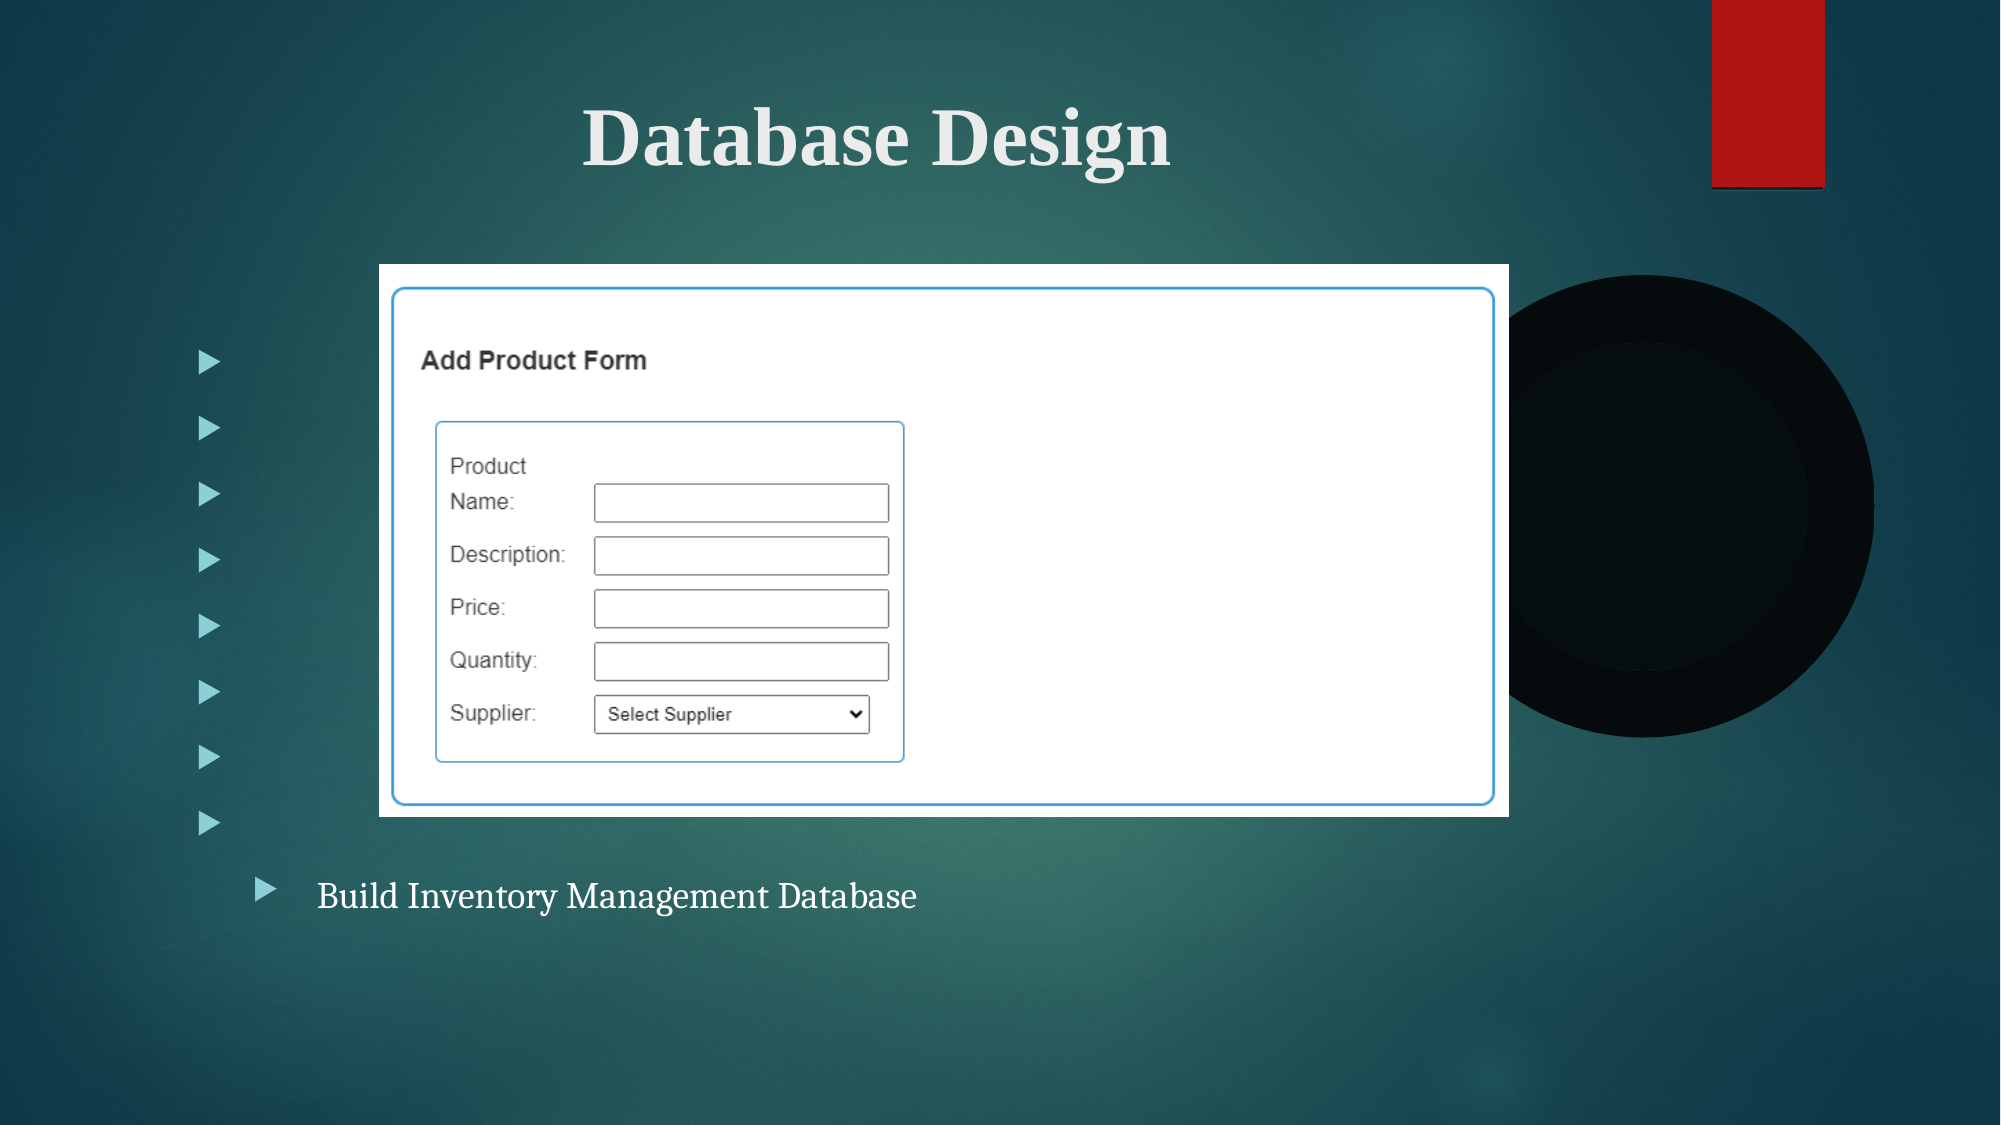

# Database Design
 Build Inventory Management Database